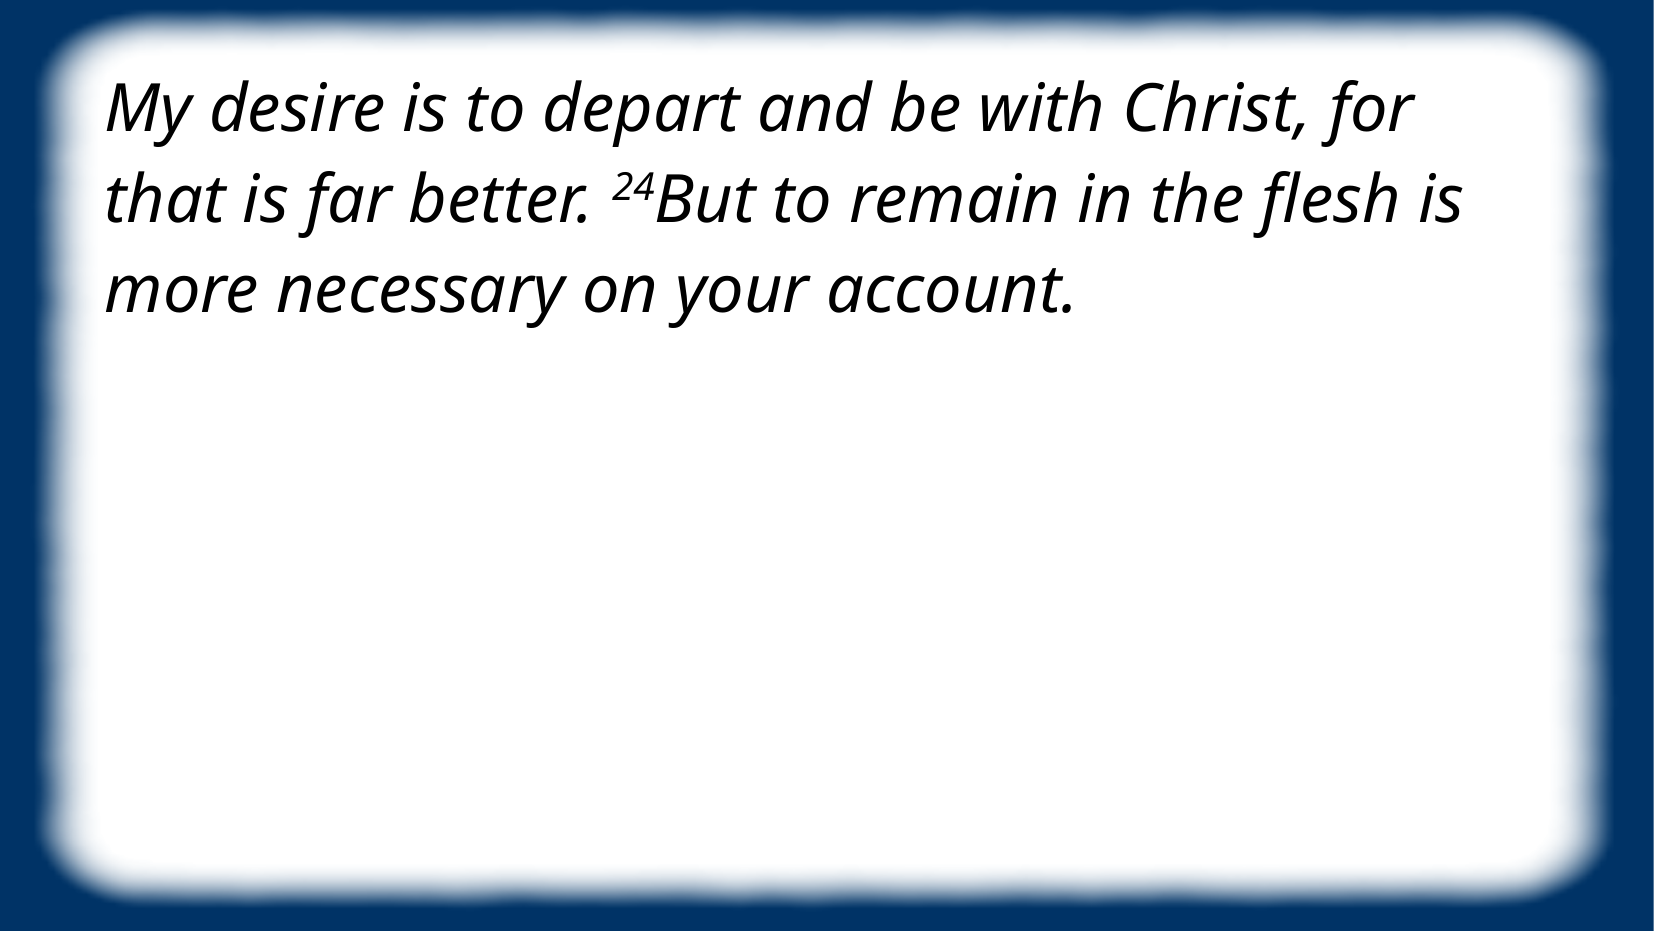

My desire is to depart and be with Christ, for that is far better. 24But to remain in the flesh is more necessary on your account.